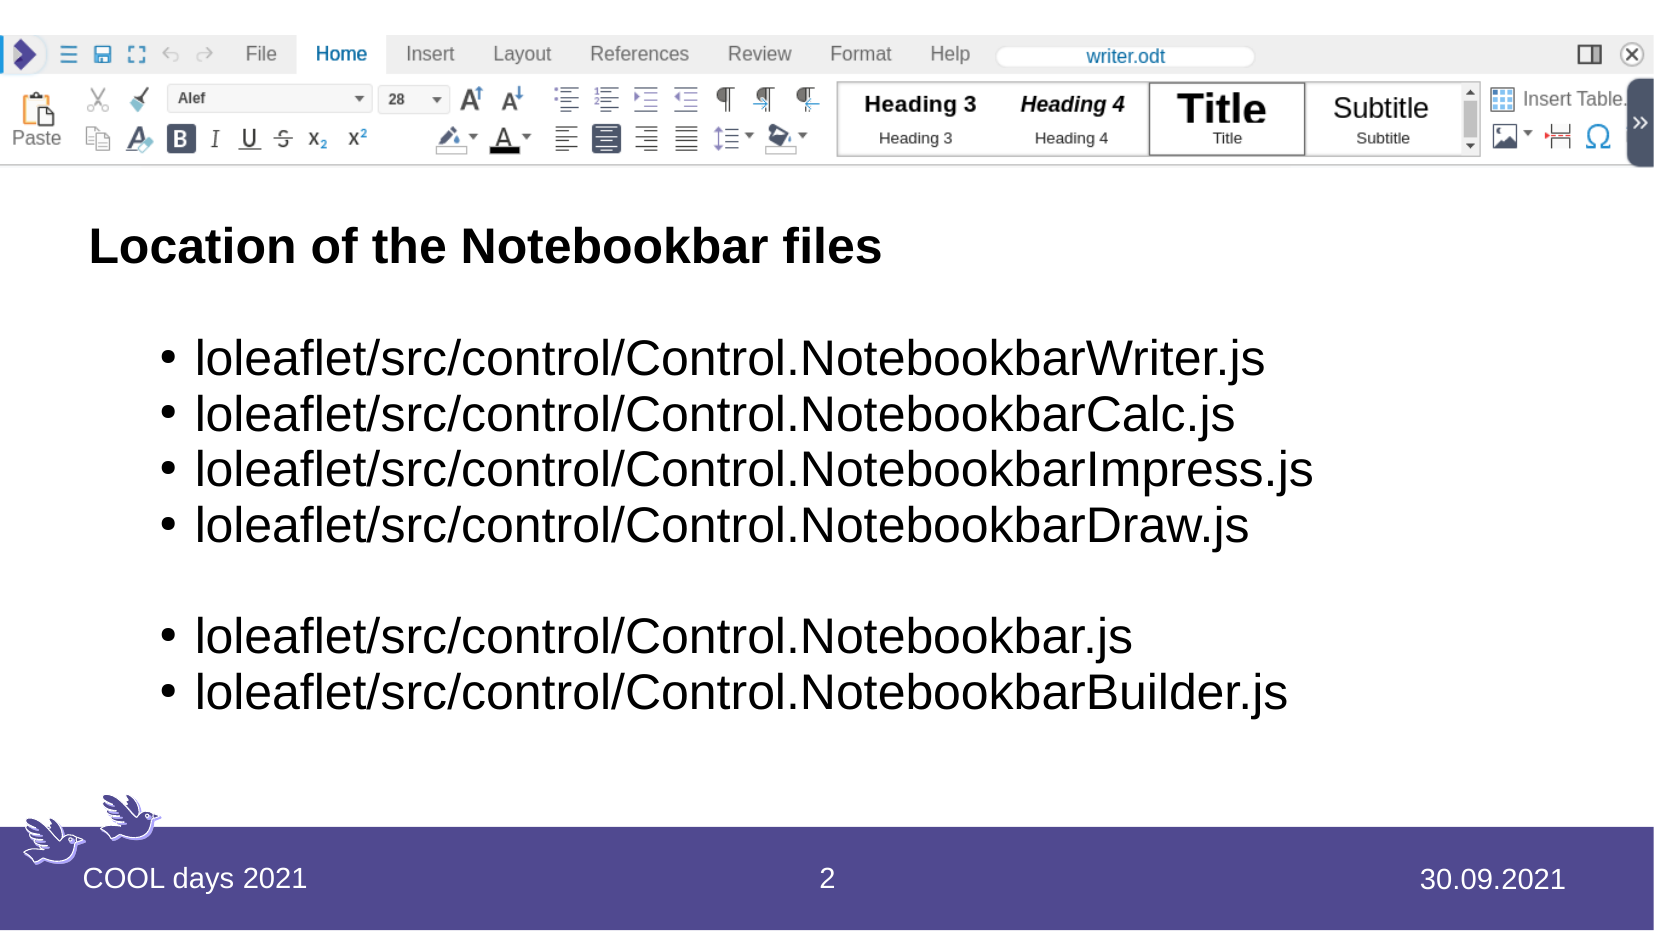

Location of the Notebookbar files
loleaflet/src/control/Control.NotebookbarWriter.js
loleaflet/src/control/Control.NotebookbarCalc.js
loleaflet/src/control/Control.NotebookbarImpress.js
loleaflet/src/control/Control.NotebookbarDraw.js
loleaflet/src/control/Control.Notebookbar.js
loleaflet/src/control/Control.NotebookbarBuilder.js